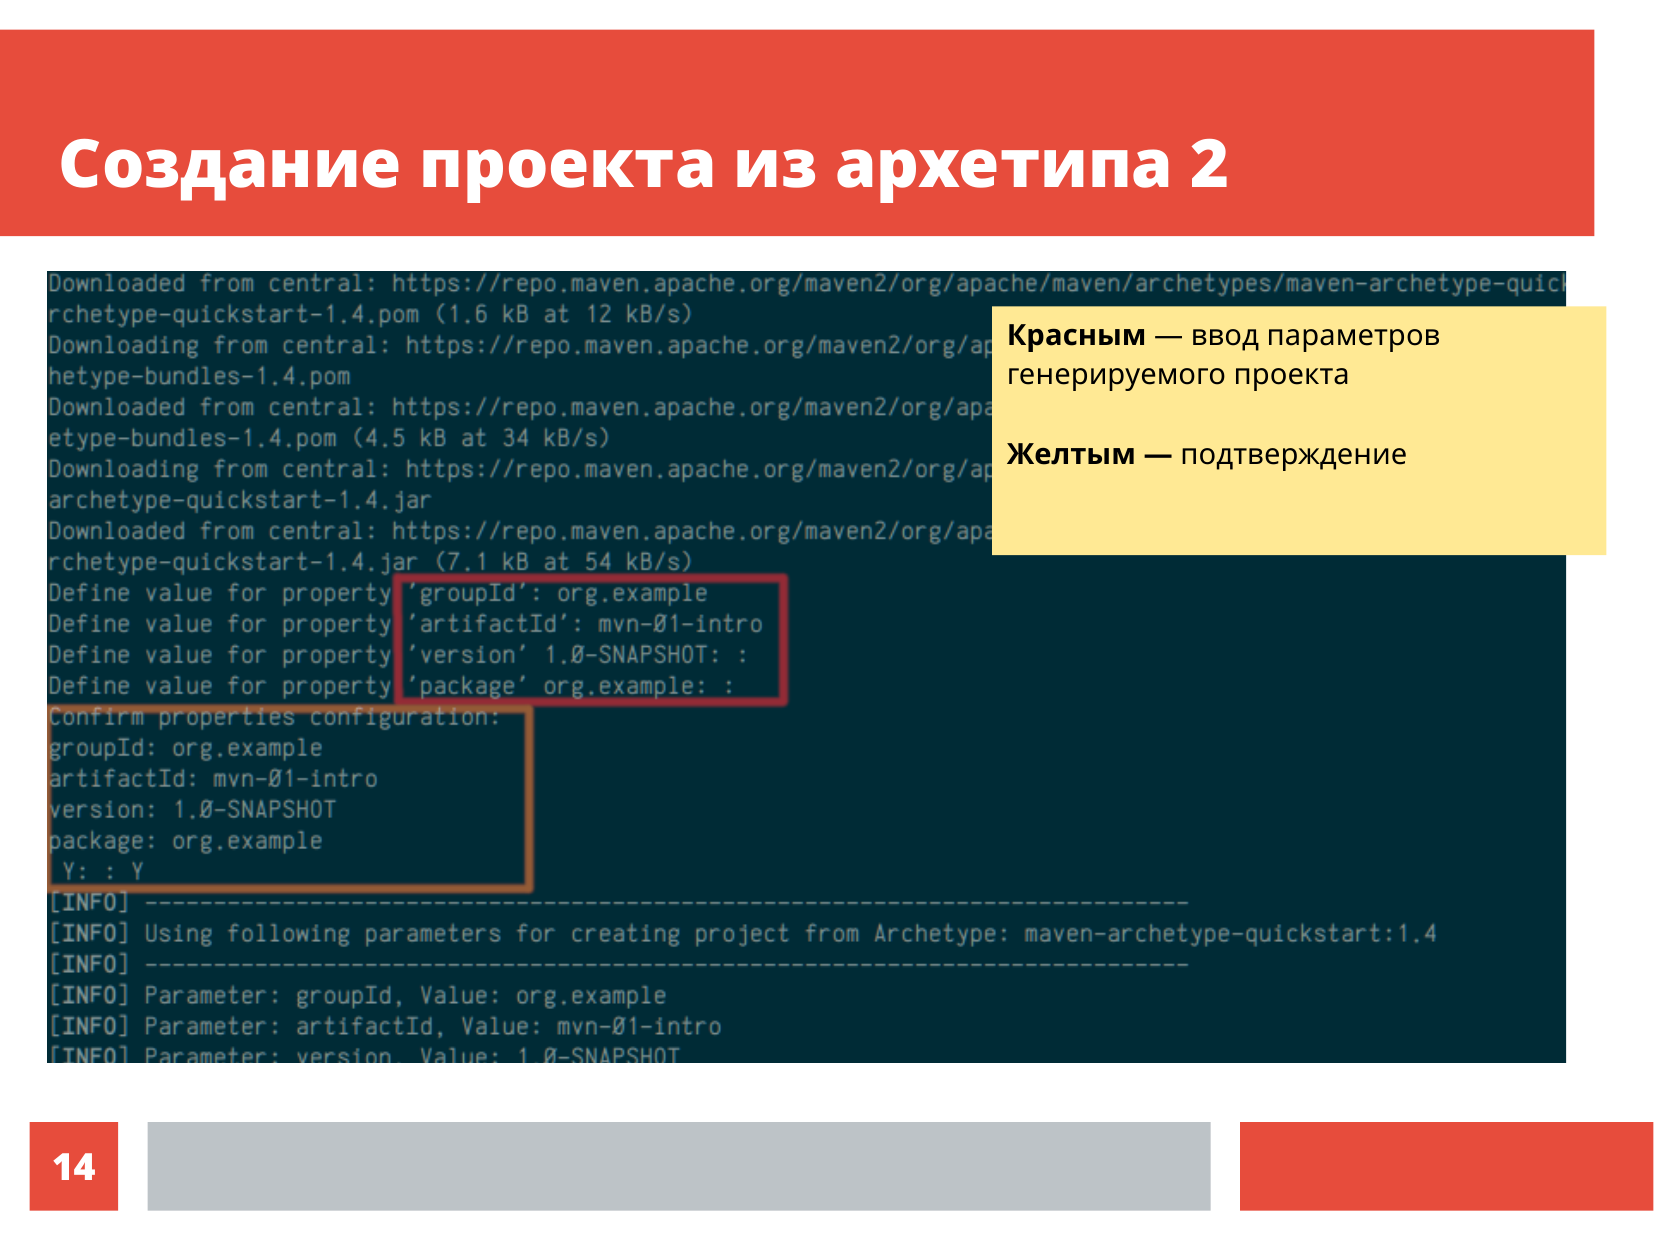

# Создание проекта из архетипа 2
Красным — ввод параметров генерируемого проекта
Желтым — подтверждение
14